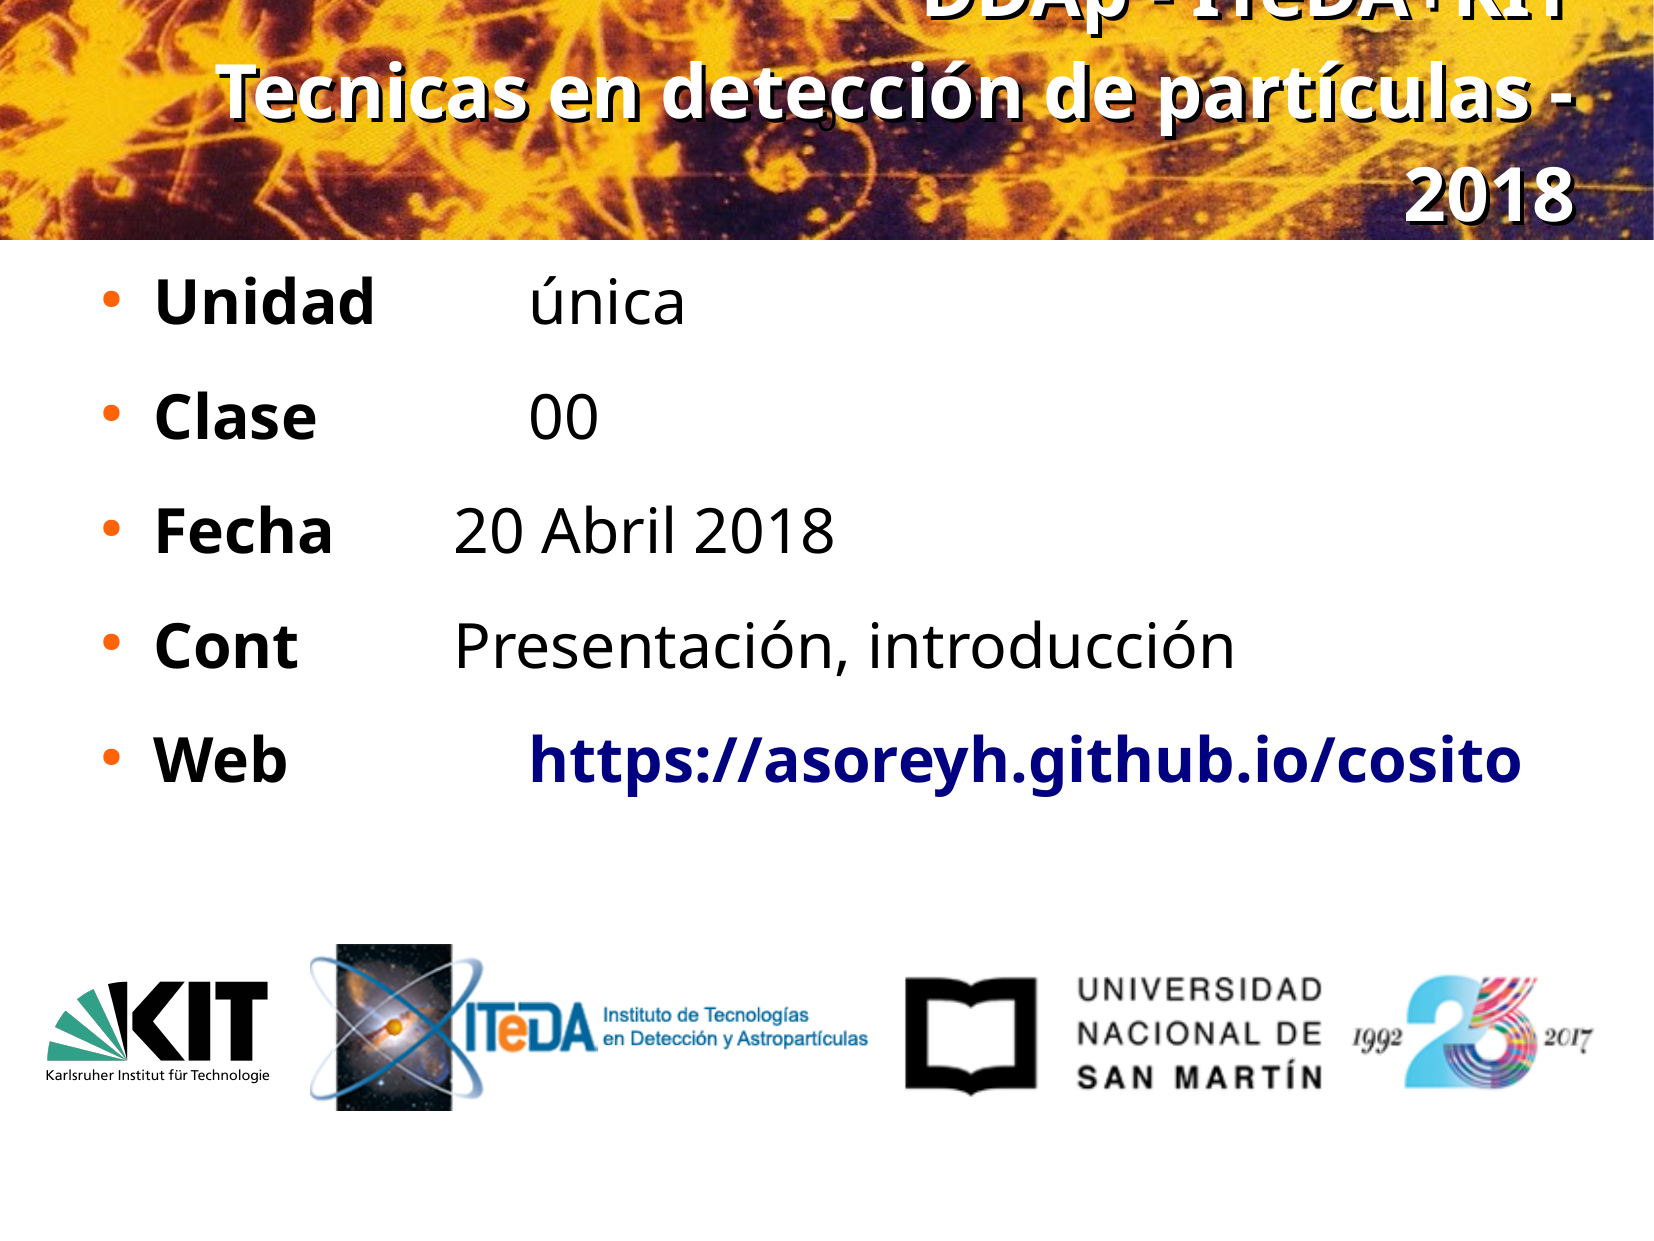

# DDAp - ITeDA+KIT Tecnicas en detección de partículas - 2018
Unidad 		única
Clase			00
Fecha		20 Abril 2018
Cont			Presentación, introducción
Web 			https://asoreyh.github.io/cosito